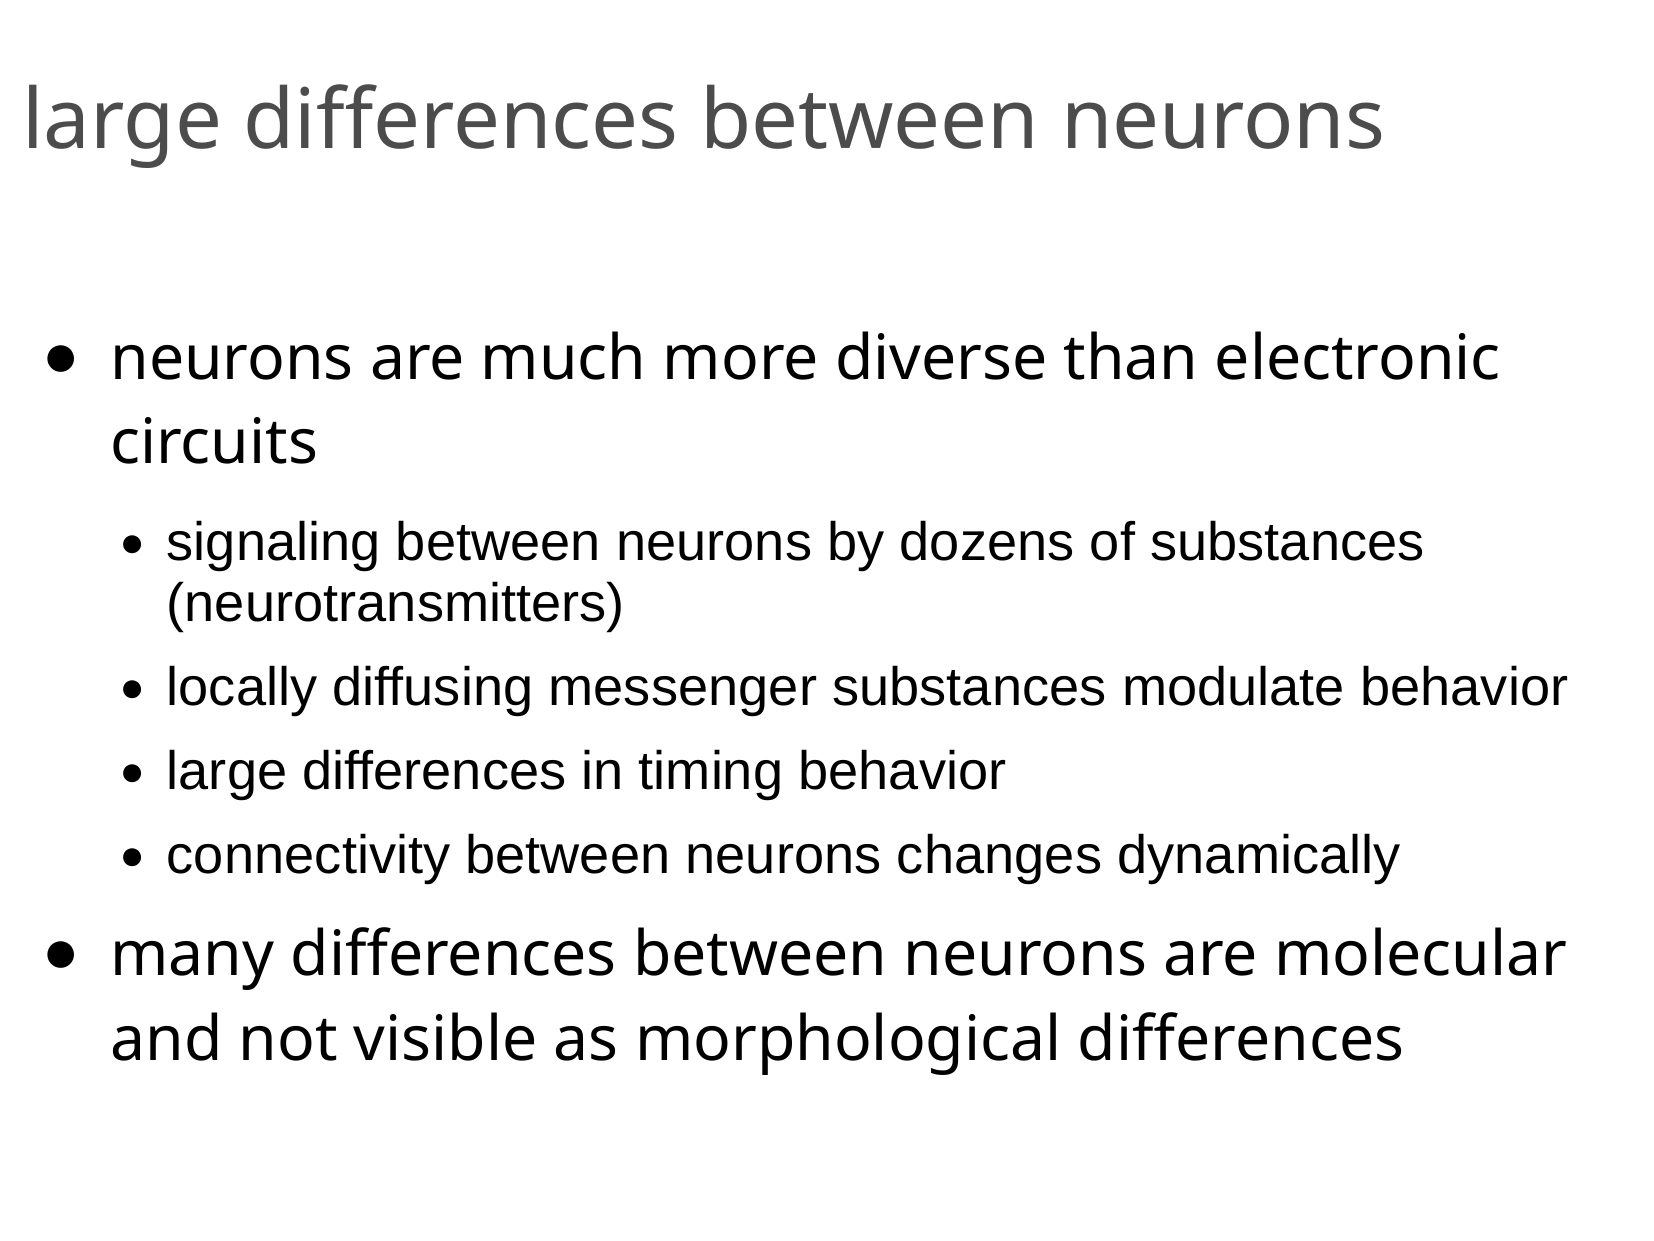

# large differences between neurons
neurons are much more diverse than electronic circuits
signaling between neurons by dozens of substances (neurotransmitters)
locally diffusing messenger substances modulate behavior
large differences in timing behavior
connectivity between neurons changes dynamically
many differences between neurons are molecular and not visible as morphological differences